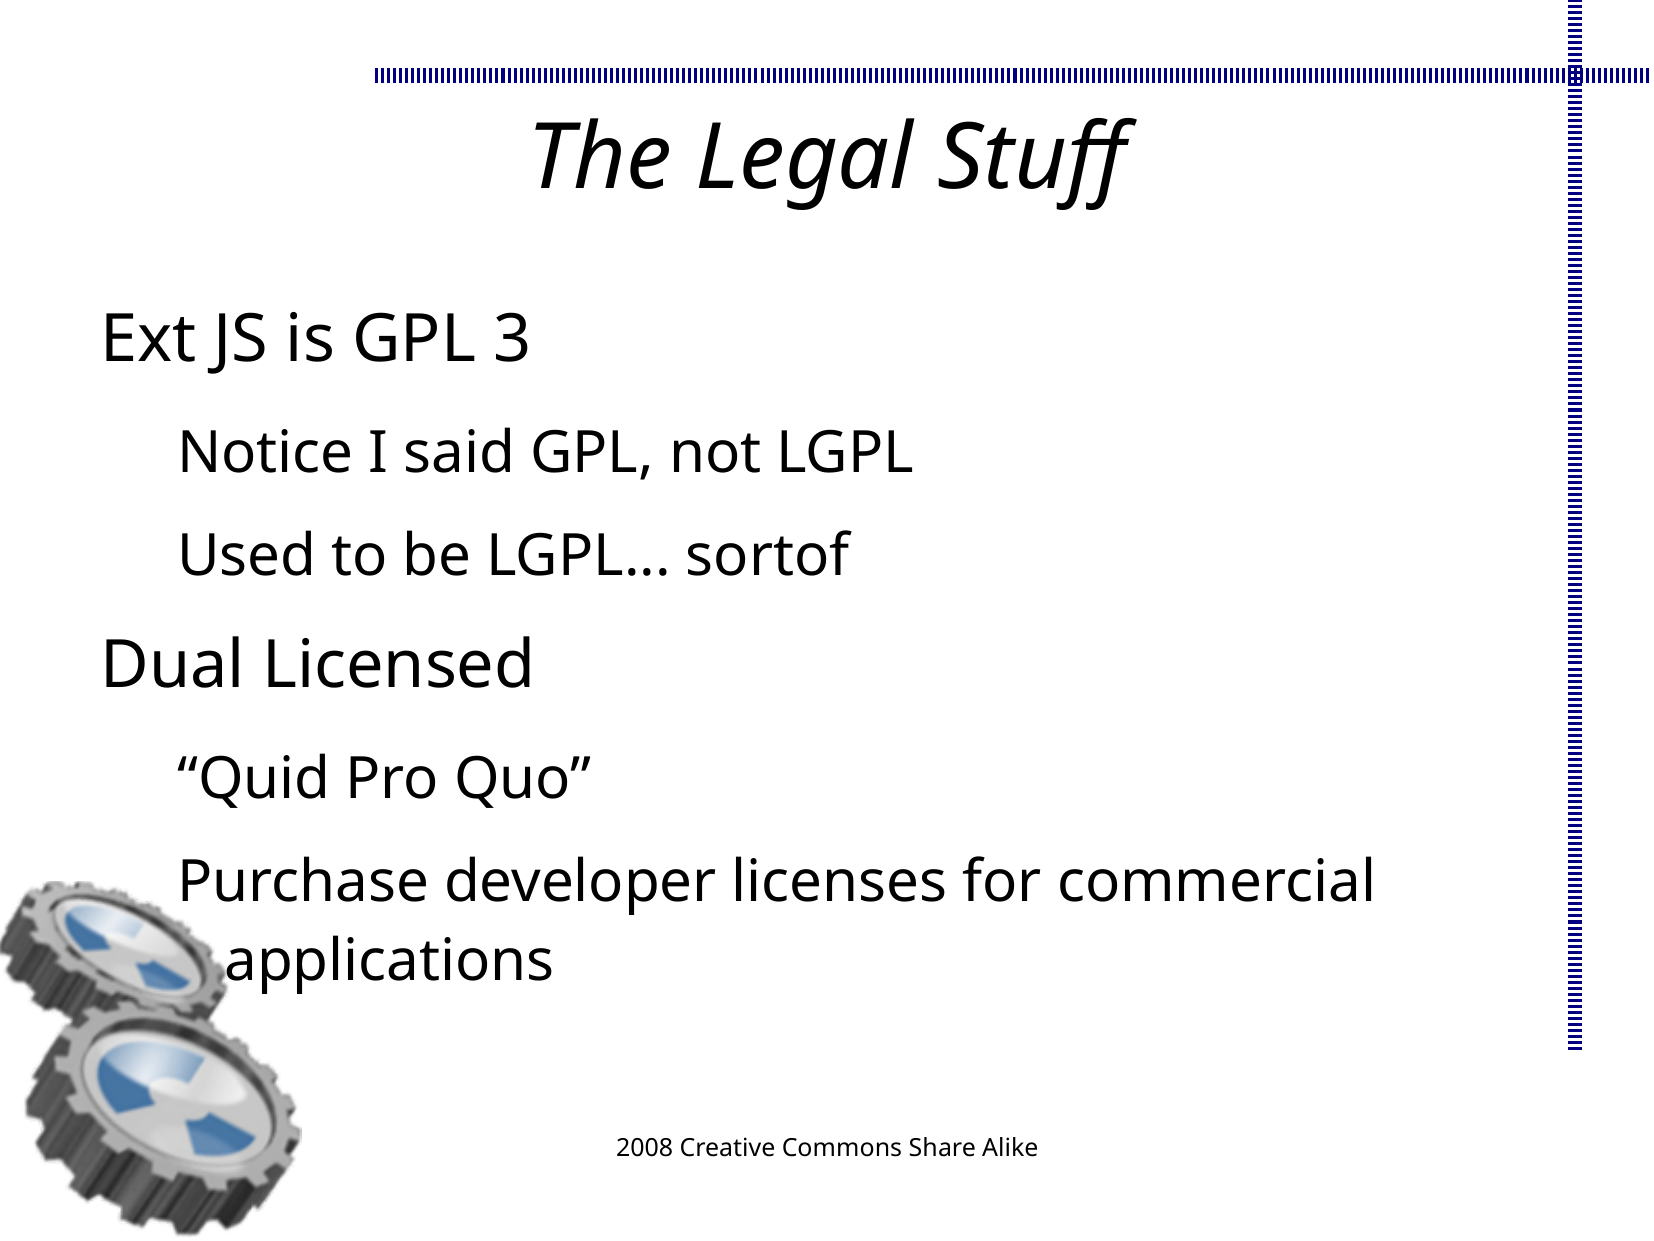

# The Legal Stuff
Ext JS is GPL 3
Notice I said GPL, not LGPL
Used to be LGPL... sortof
Dual Licensed
“Quid Pro Quo”
Purchase developer licenses for commercial applications